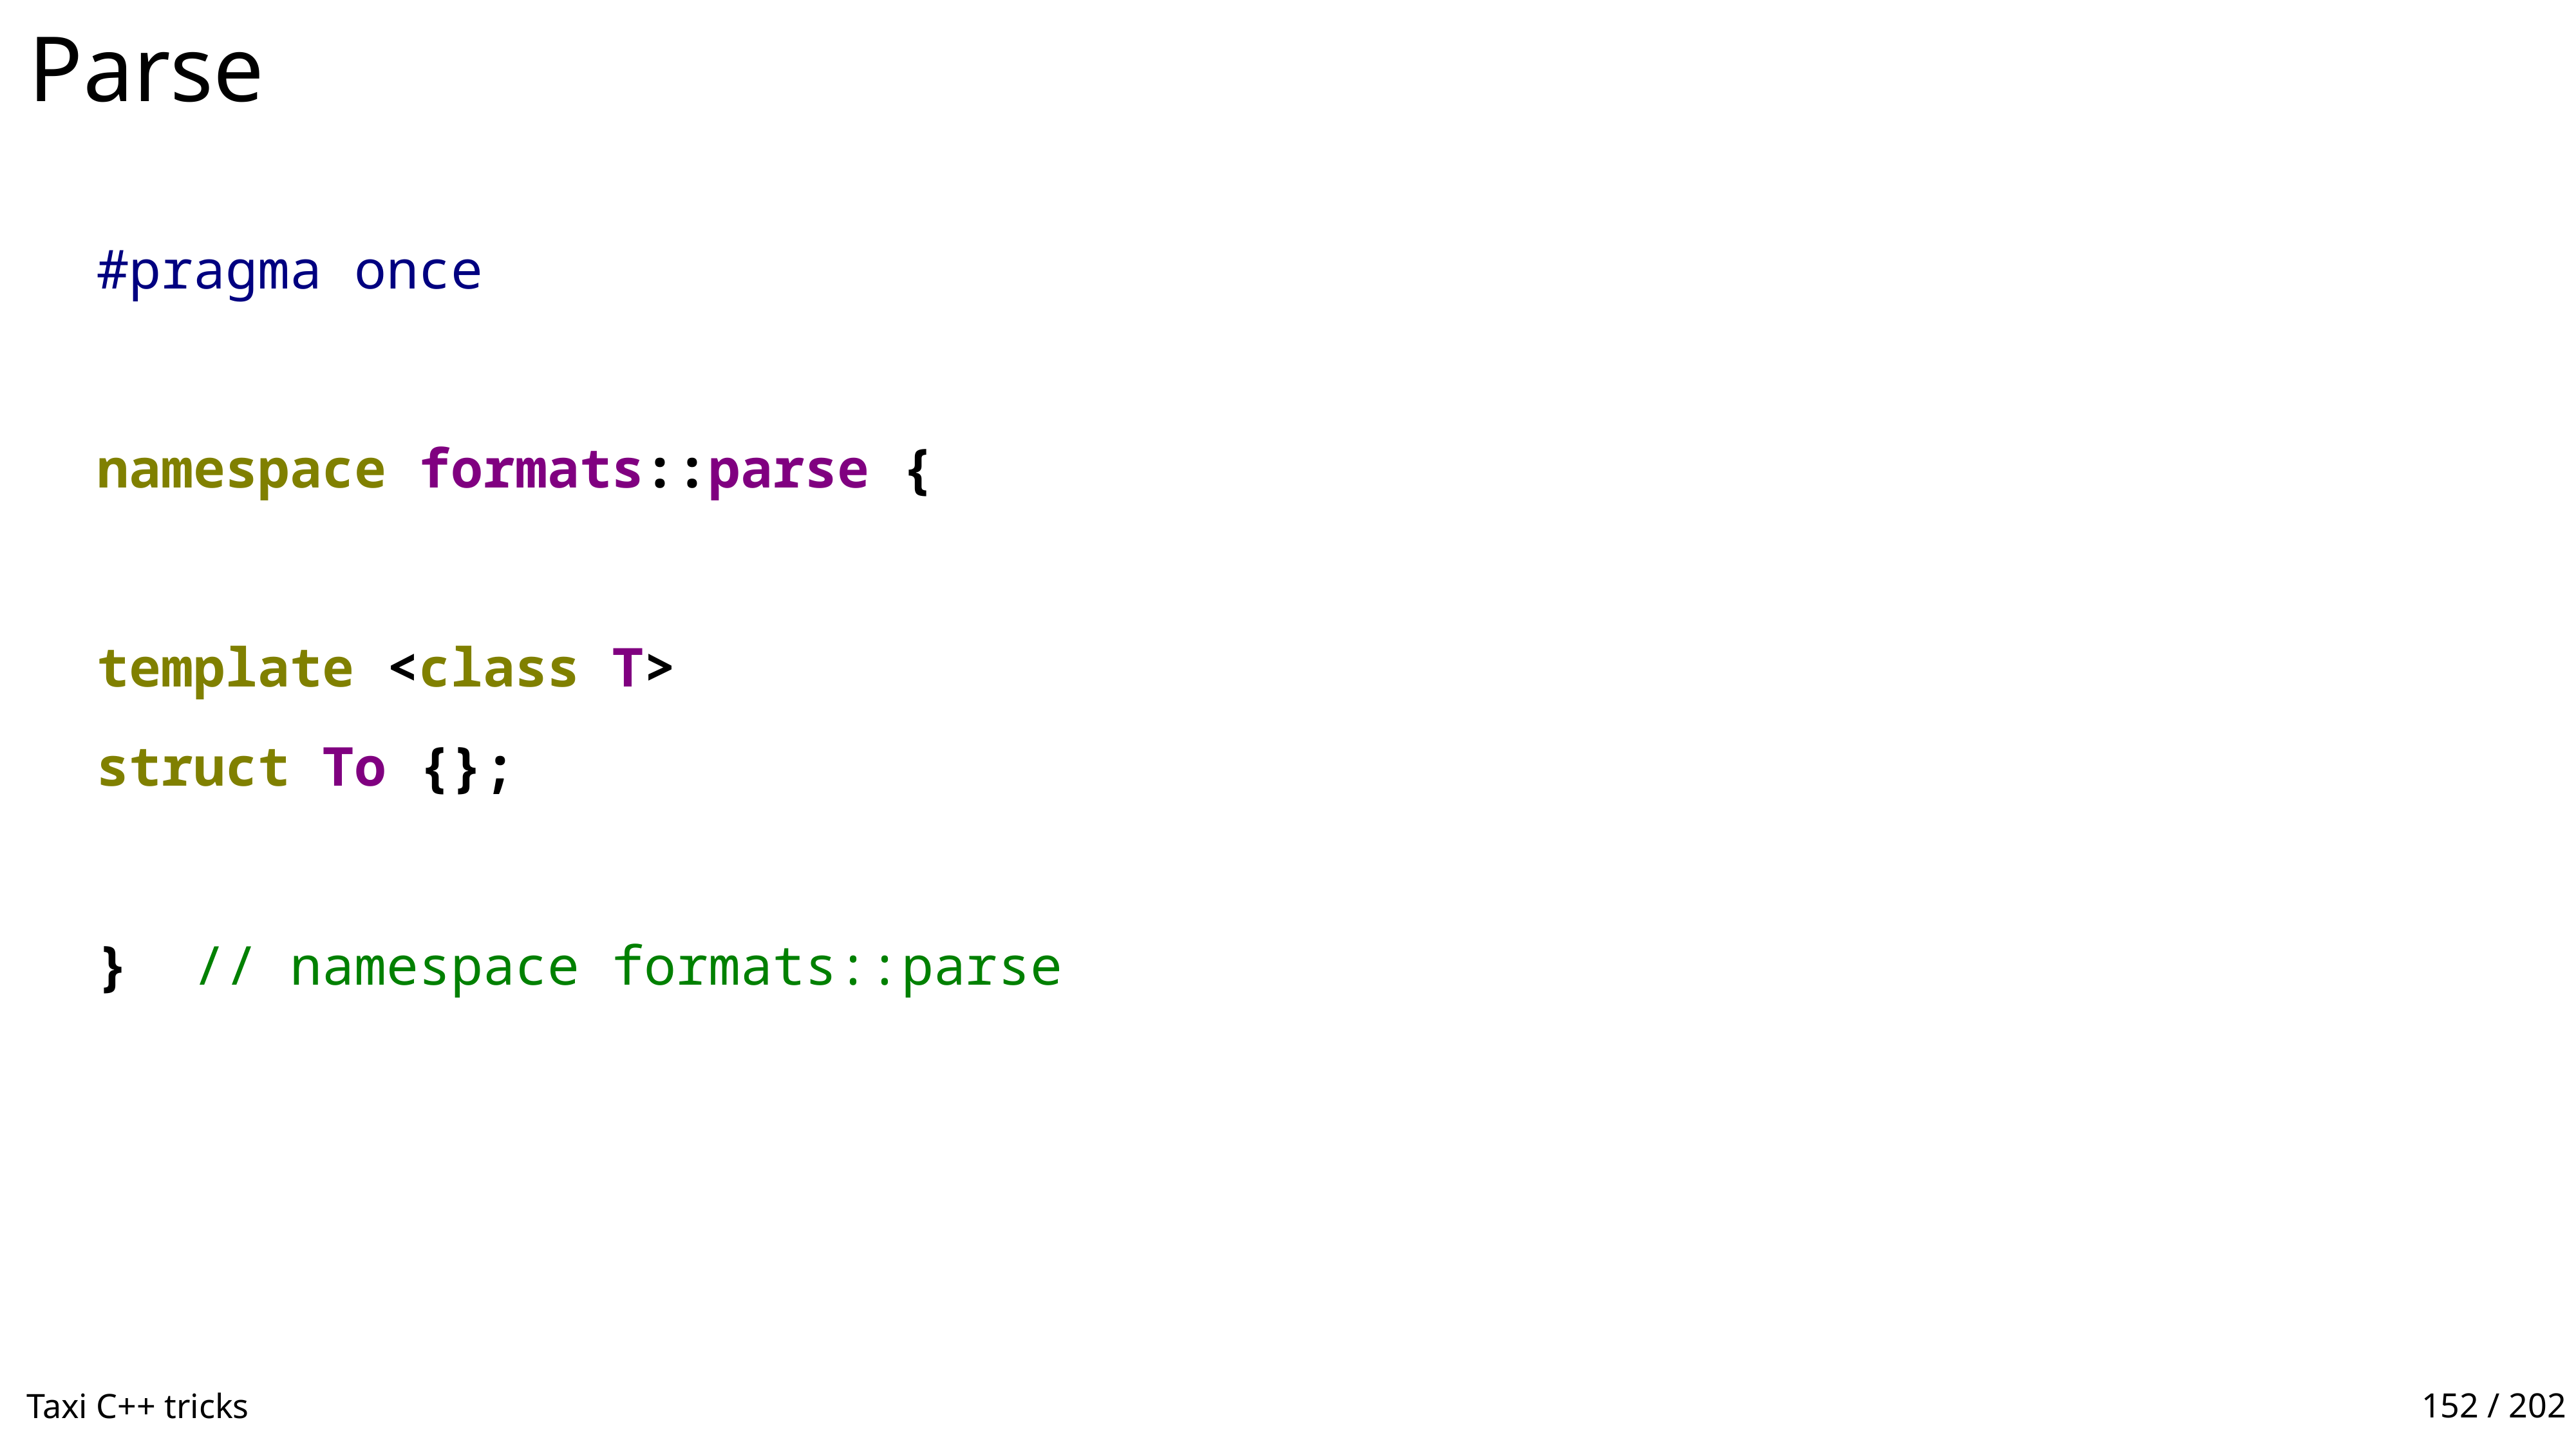

# Parse
#pragma once
namespace formats::parse {
template <class T>
struct To {};
} // namespace formats::parse
Taxi C++ tricks